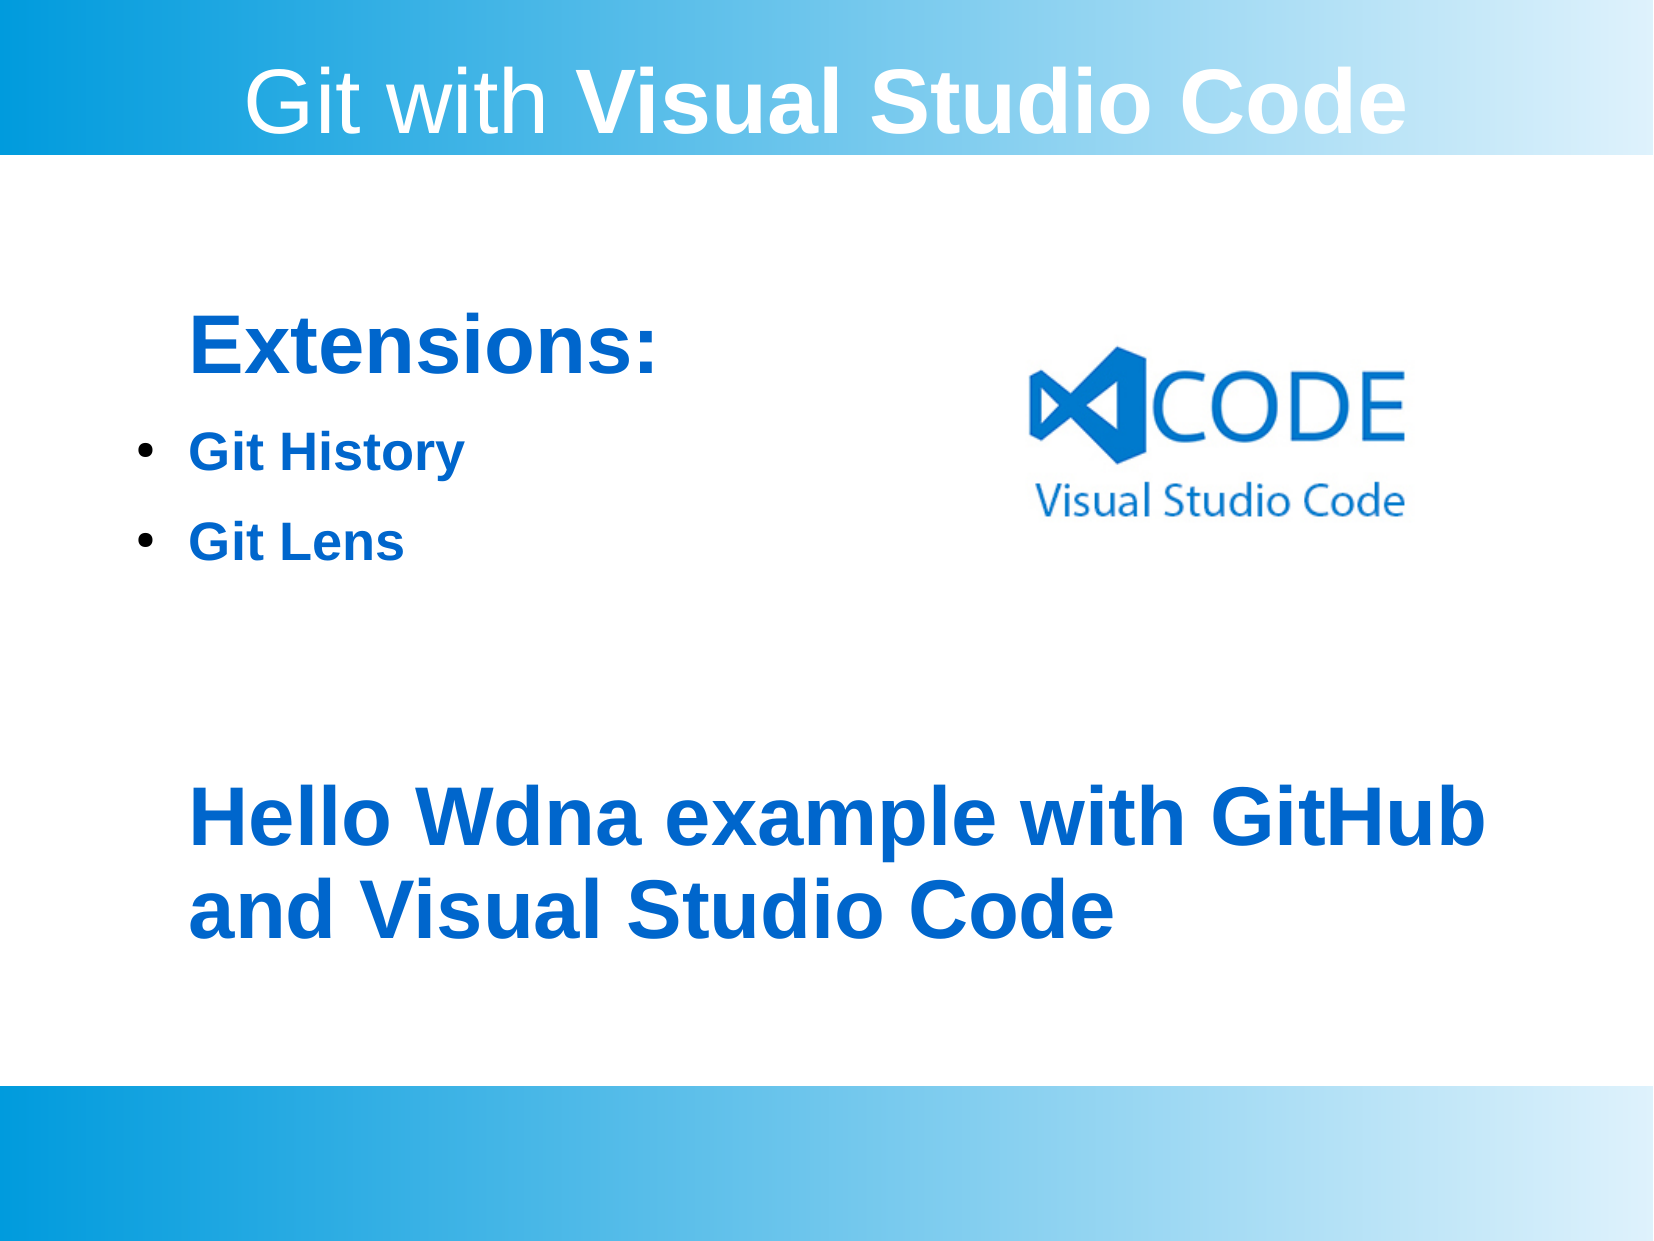

# Git with Visual Studio Code
Extensions:
Git History
Git Lens
Hello Wdna example with GitHub and Visual Studio Code